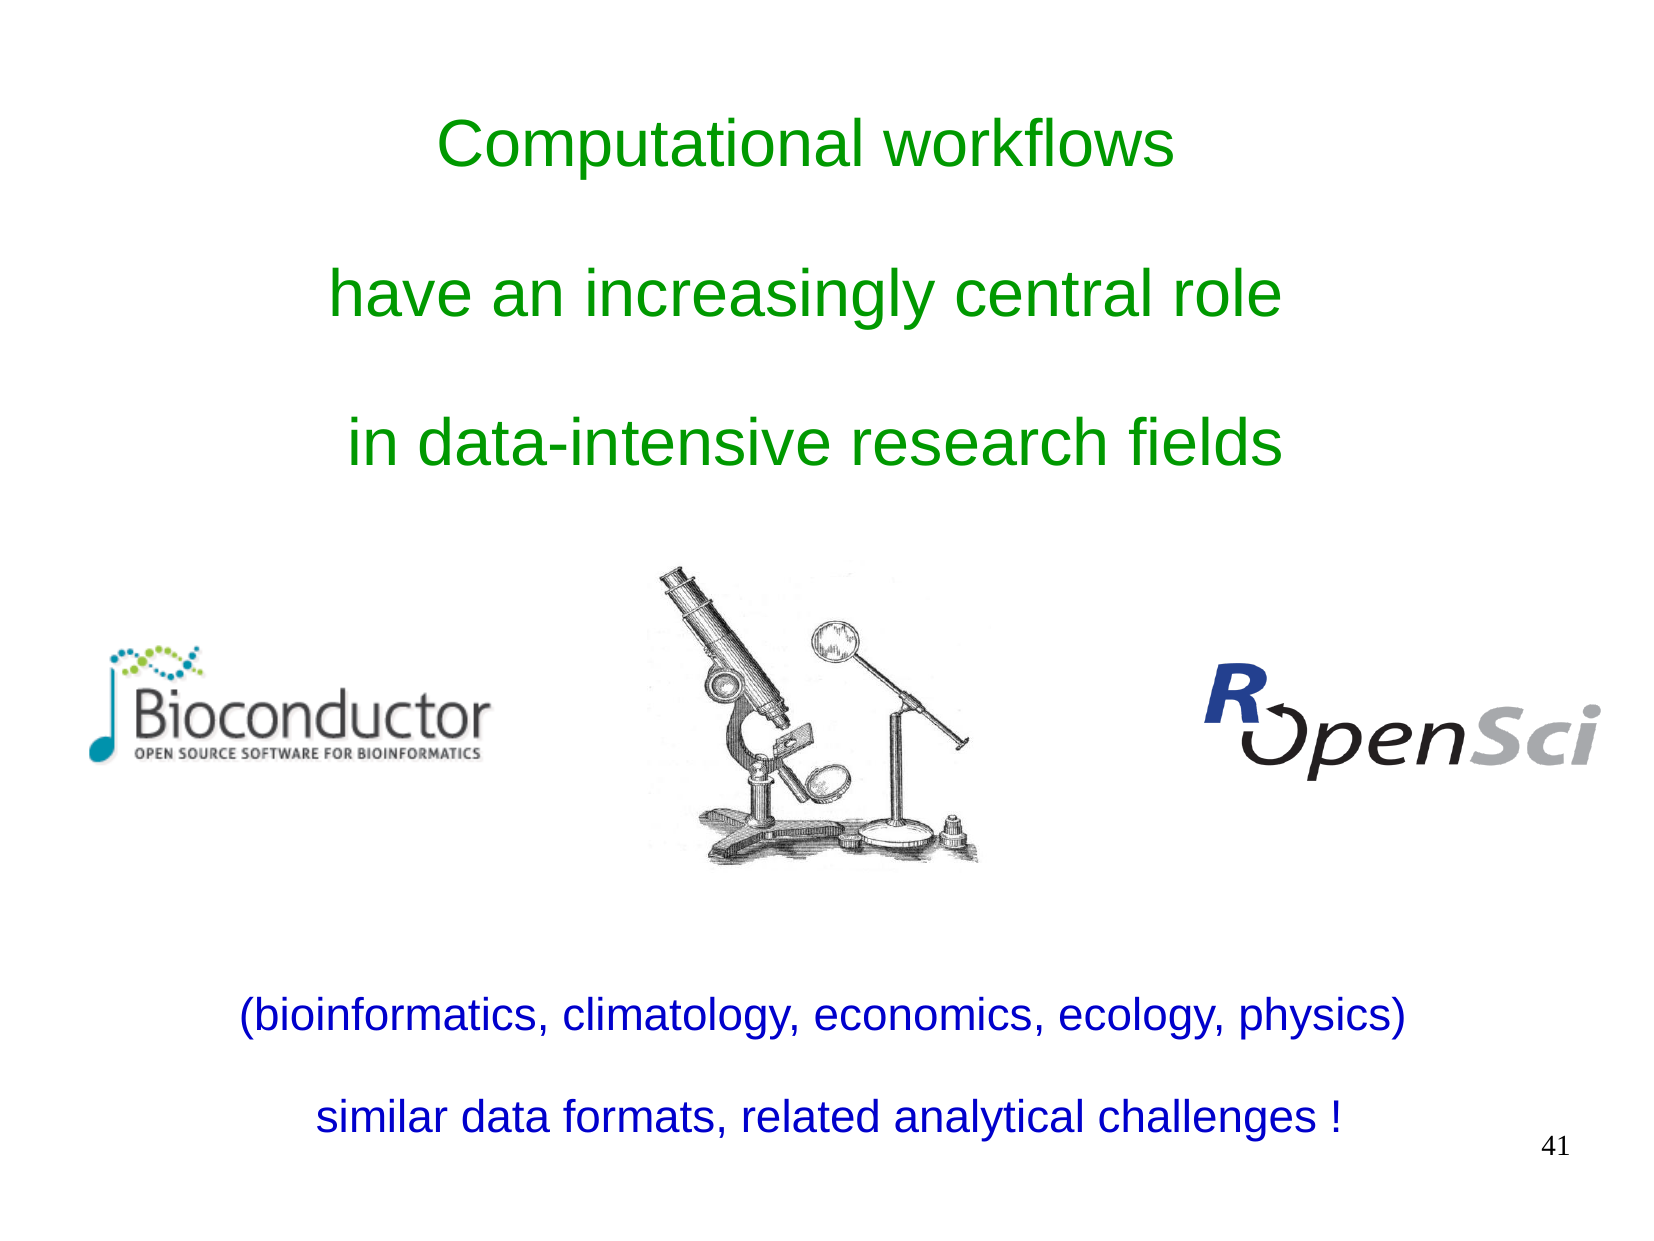

# Computational workflows have an increasingly central role in data-intensive research fields
(bioinformatics, climatology, economics, ecology, physics)
similar data formats, related analytical challenges !
41